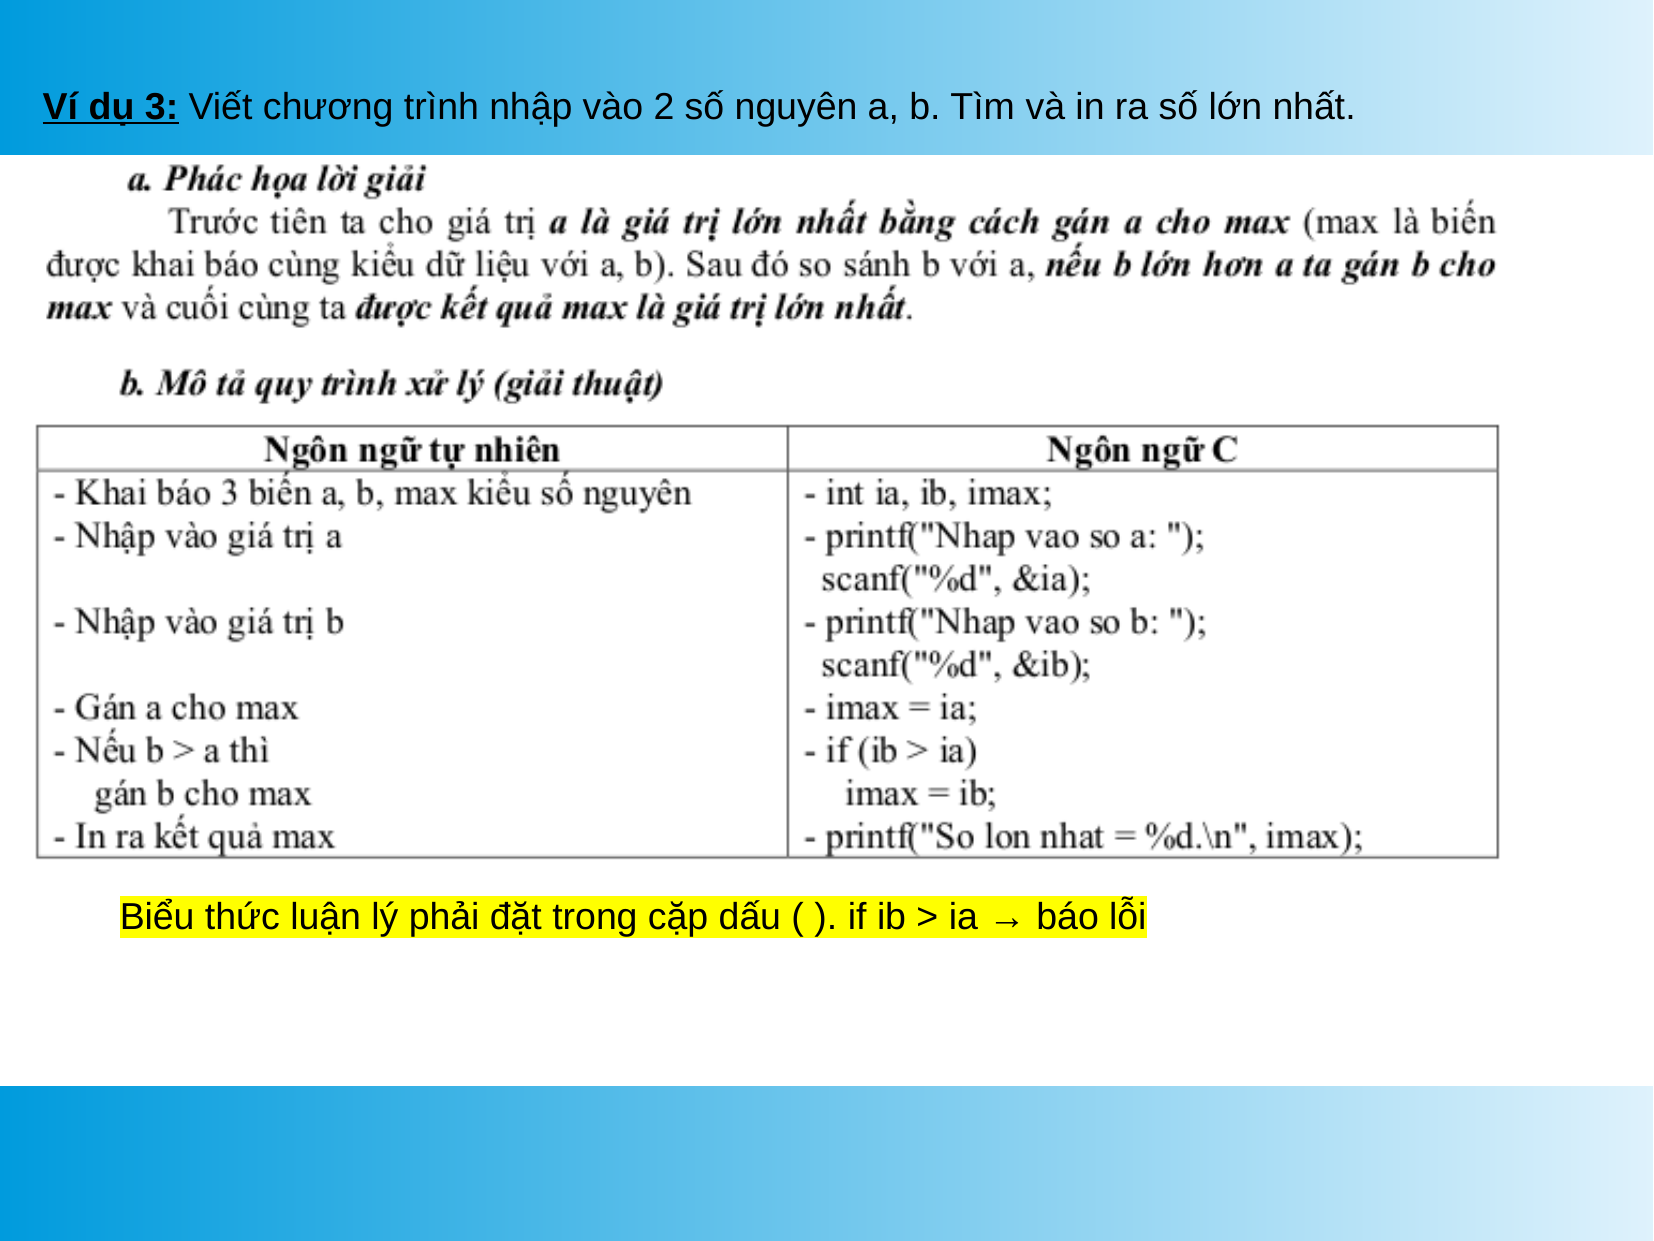

Ví dụ 3: Viết chương trình nhập vào 2 số nguyên a, b. Tìm và in ra số lớn nhất.
Biểu thức luận lý phải đặt trong cặp dấu ( ). if ib > ia → báo lỗi